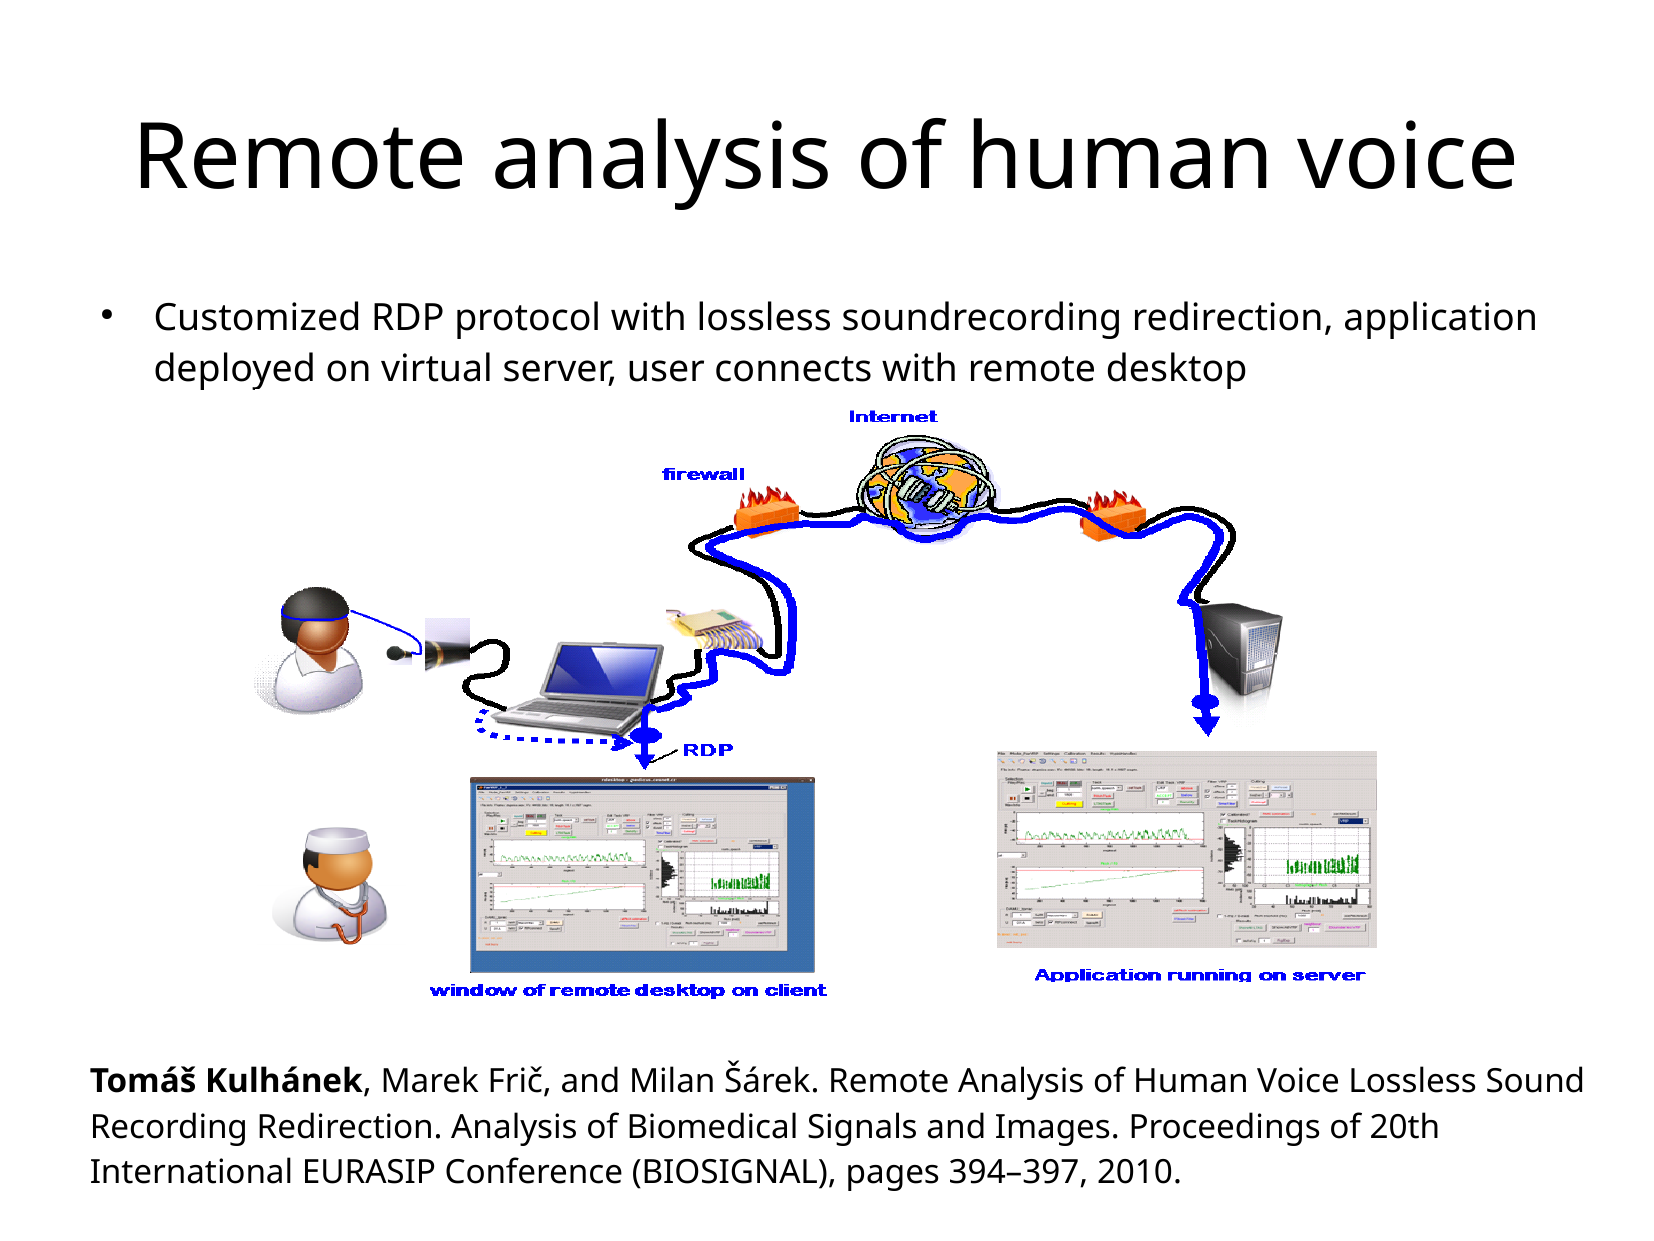

# Remote analysis of human voice
Customized RDP protocol with lossless soundrecording redirection, application deployed on virtual server, user connects with remote desktop
Tomáš Kulhánek, Marek Frič, and Milan Šárek. Remote Analysis of Human Voice Lossless Sound Recording Redirection. Analysis of Biomedical Signals and Images. Proceedings of 20th International EURASIP Conference (BIOSIGNAL), pages 394–397, 2010.